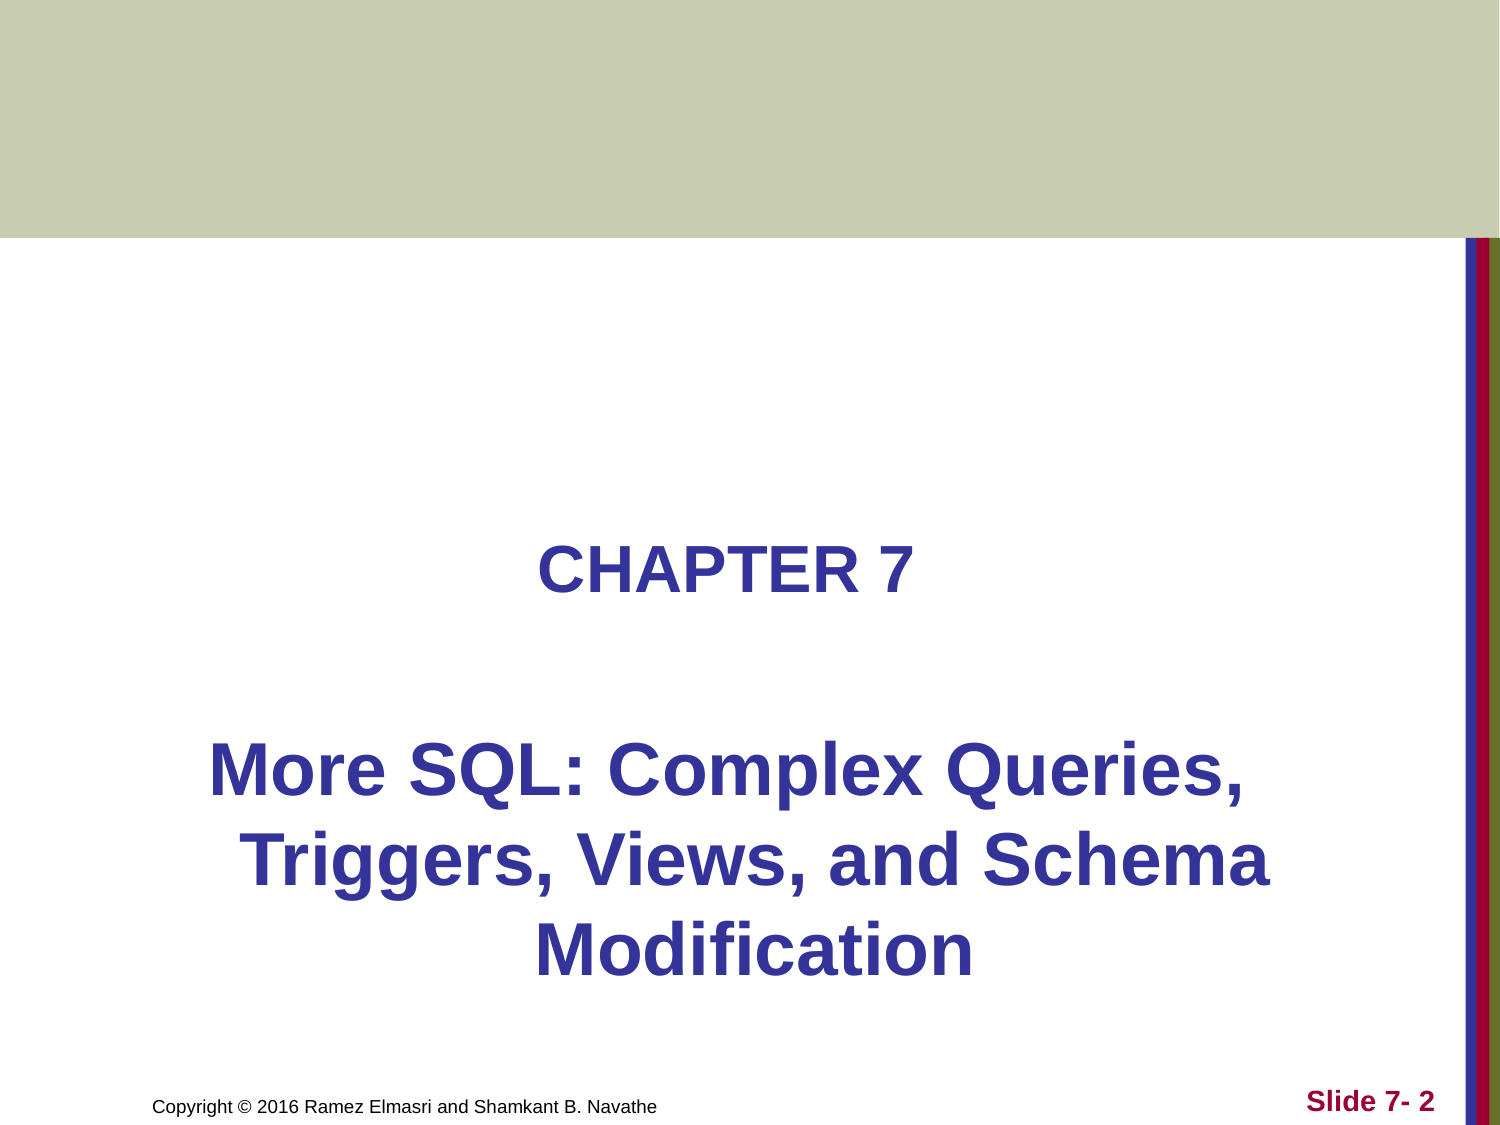

#
CHAPTER 7
More SQL: Complex Queries, Triggers, Views, and Schema Modification
Slide 7-